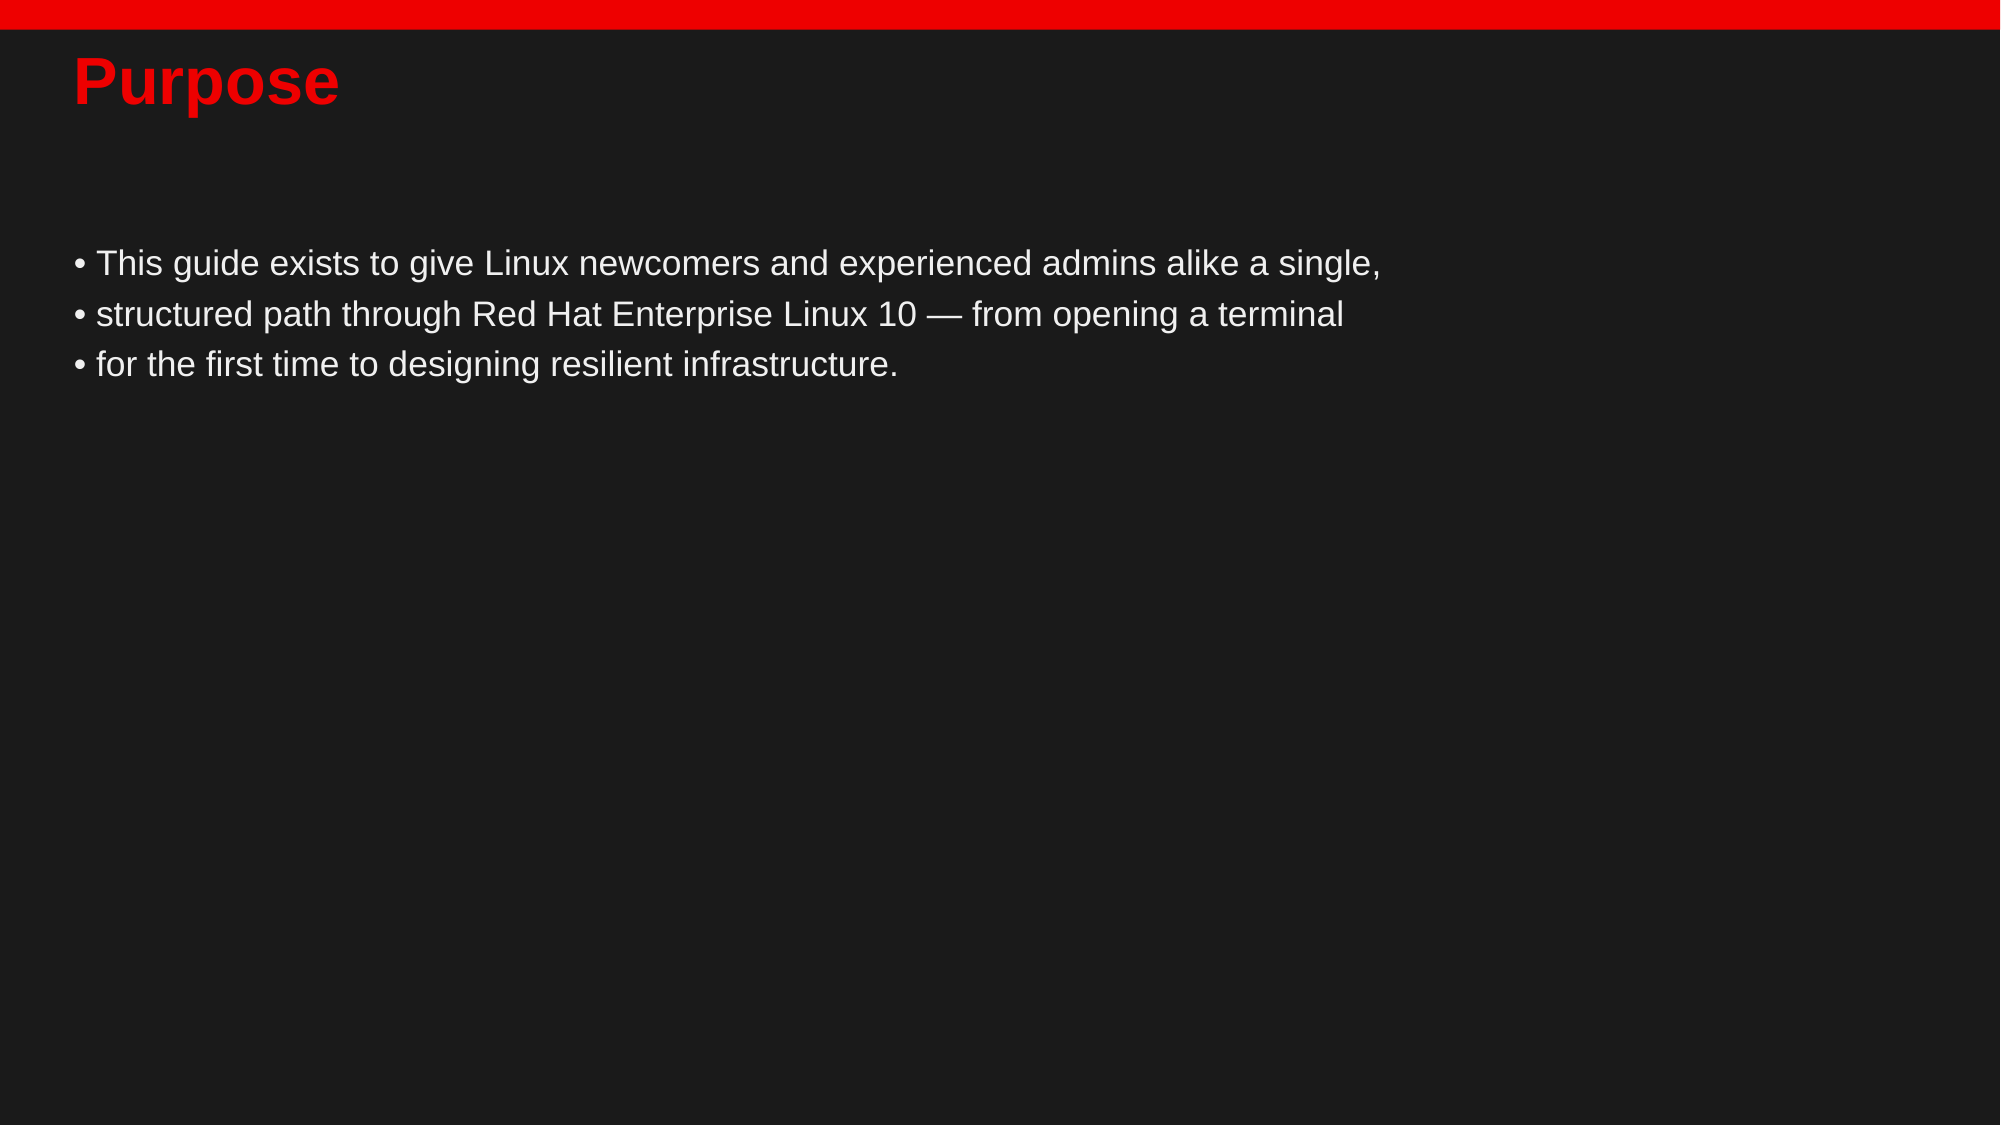

Purpose
• This guide exists to give Linux newcomers and experienced admins alike a single,
• structured path through Red Hat Enterprise Linux 10 — from opening a terminal
• for the first time to designing resilient infrastructure.